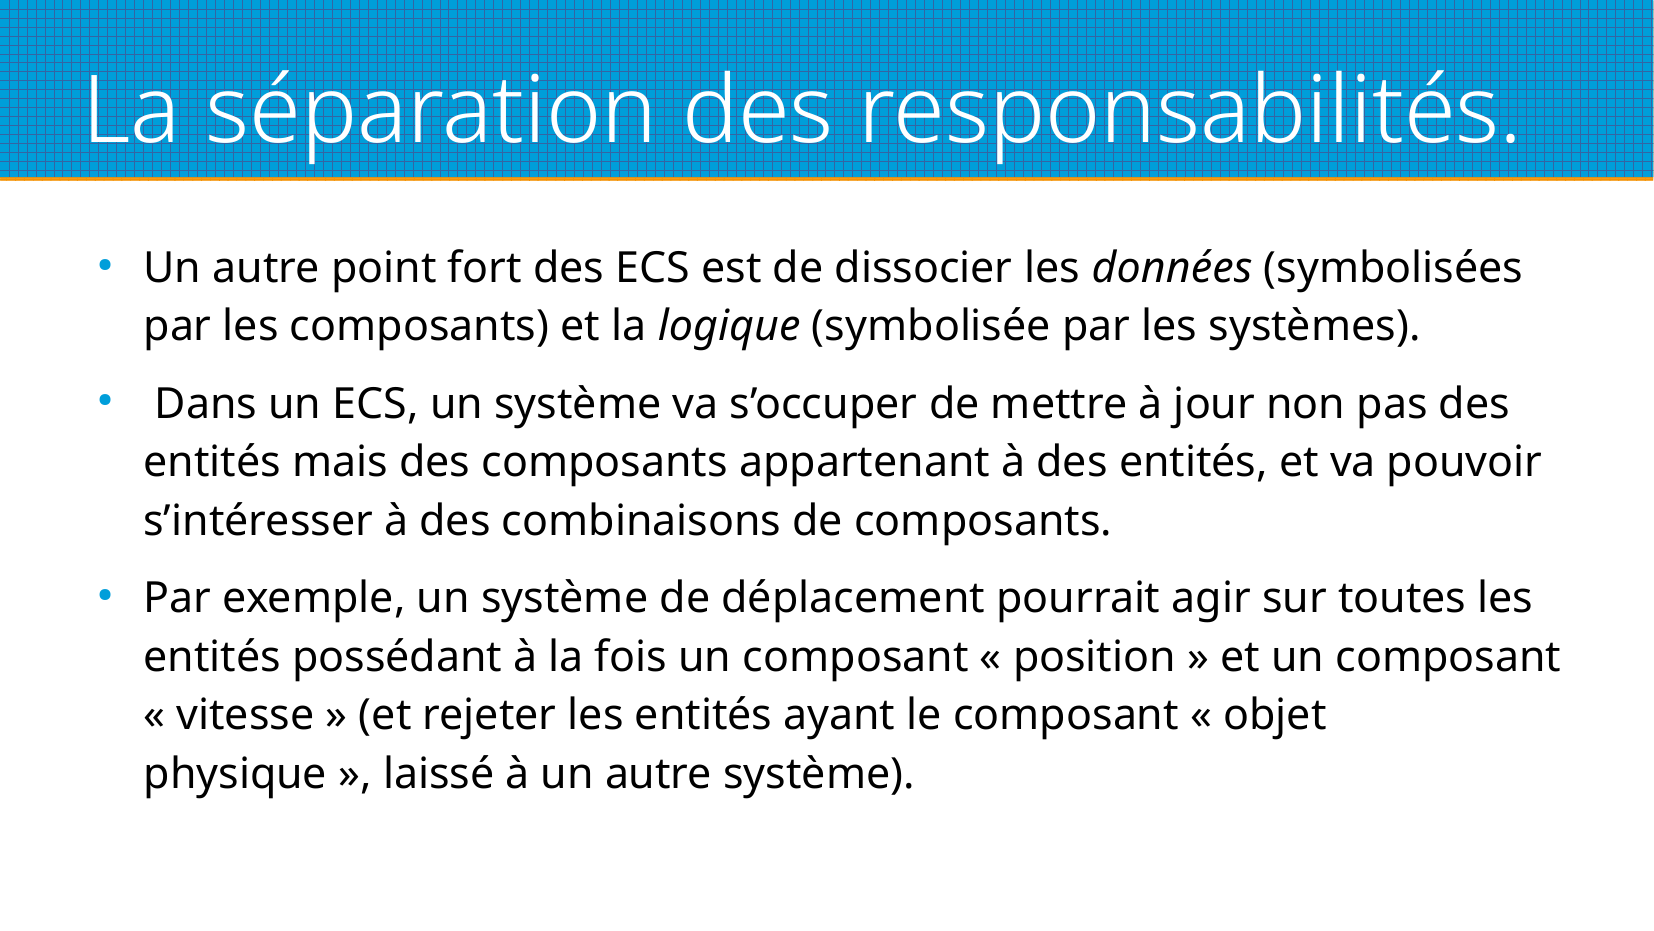

# La séparation des responsabilités.
Un autre point fort des ECS est de dissocier les données (symbolisées par les composants) et la logique (symbolisée par les systèmes).
 Dans un ECS, un système va s’occuper de mettre à jour non pas des entités mais des composants appartenant à des entités, et va pouvoir s’intéresser à des combinaisons de composants.
Par exemple, un système de déplacement pourrait agir sur toutes les entités possédant à la fois un composant « position » et un composant « vitesse » (et rejeter les entités ayant le composant « objet physique », laissé à un autre système).